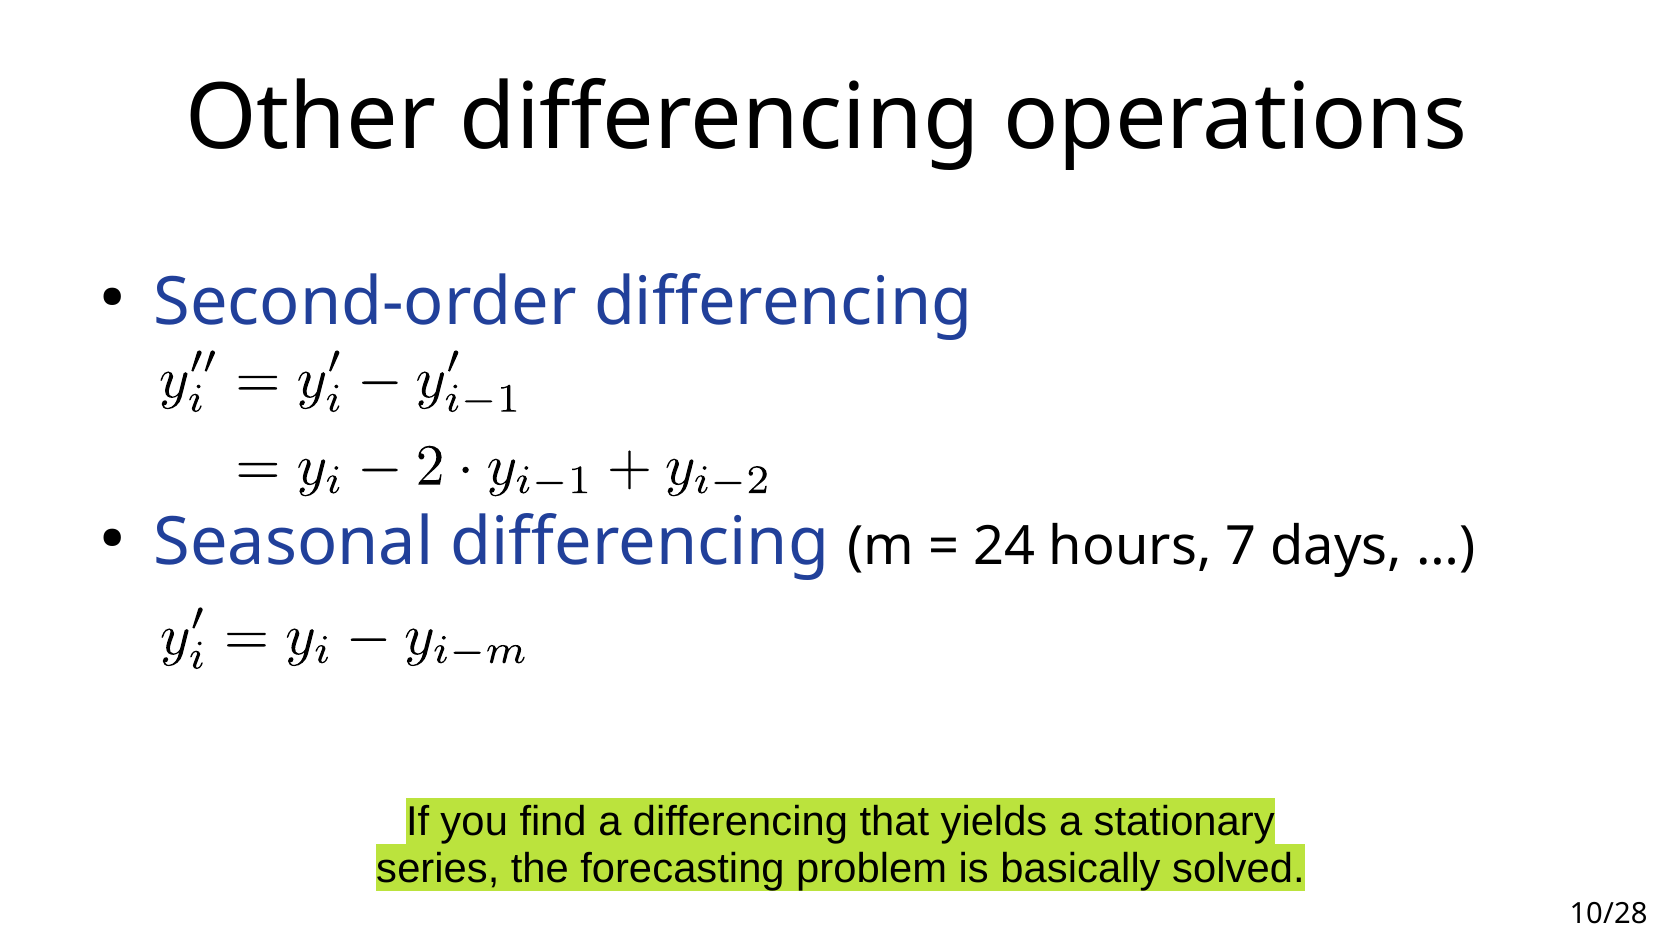

# Other differencing operations
Second-order differencing
Seasonal differencing (m = 24 hours, 7 days, …)
If you find a differencing that yields a stationary series, the forecasting problem is basically solved.
10